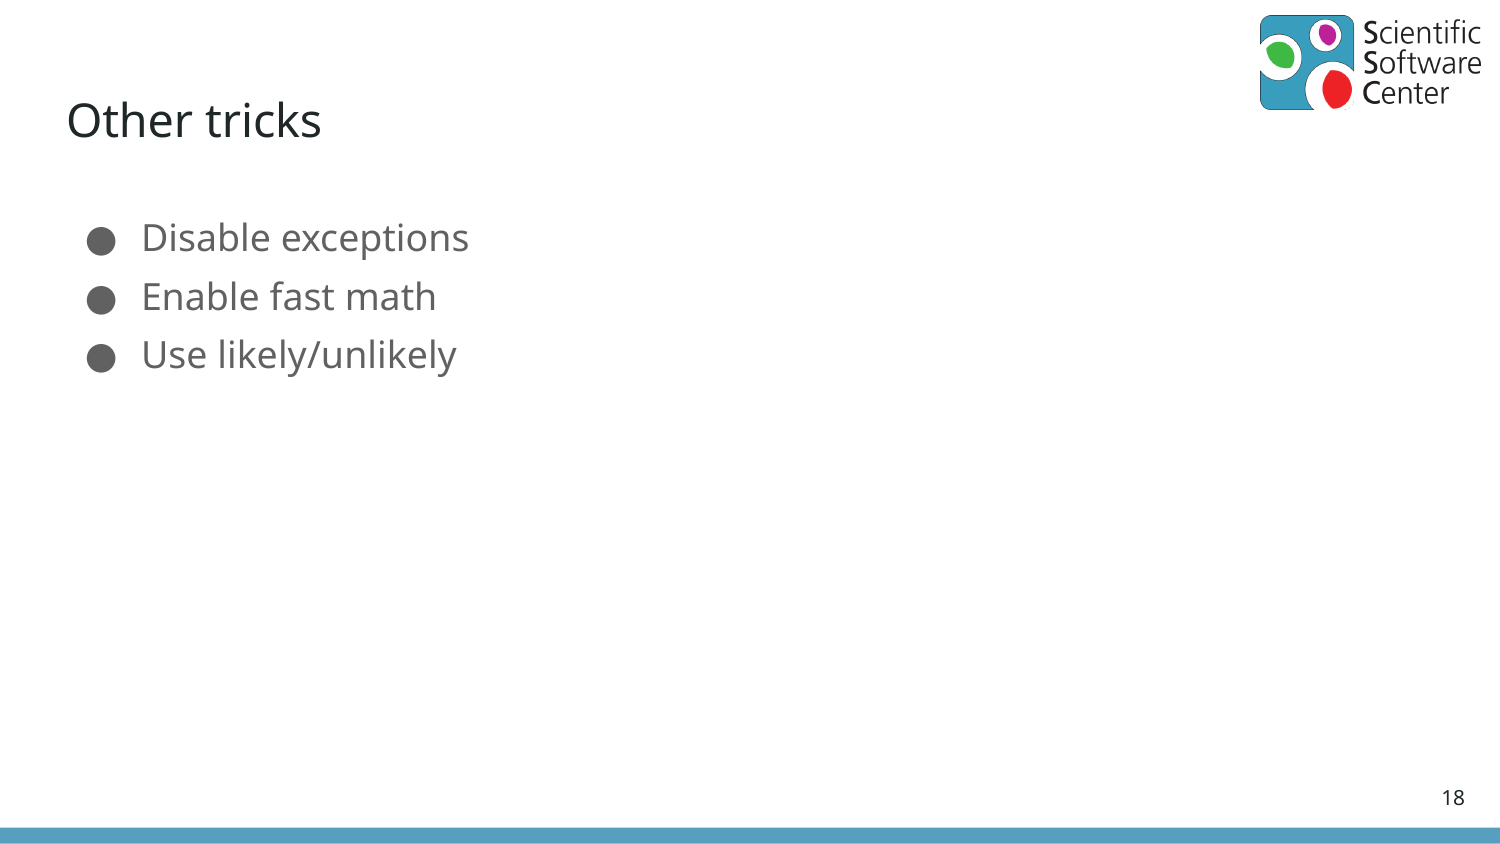

# Other tricks
Disable exceptions
Enable fast math
Use likely/unlikely